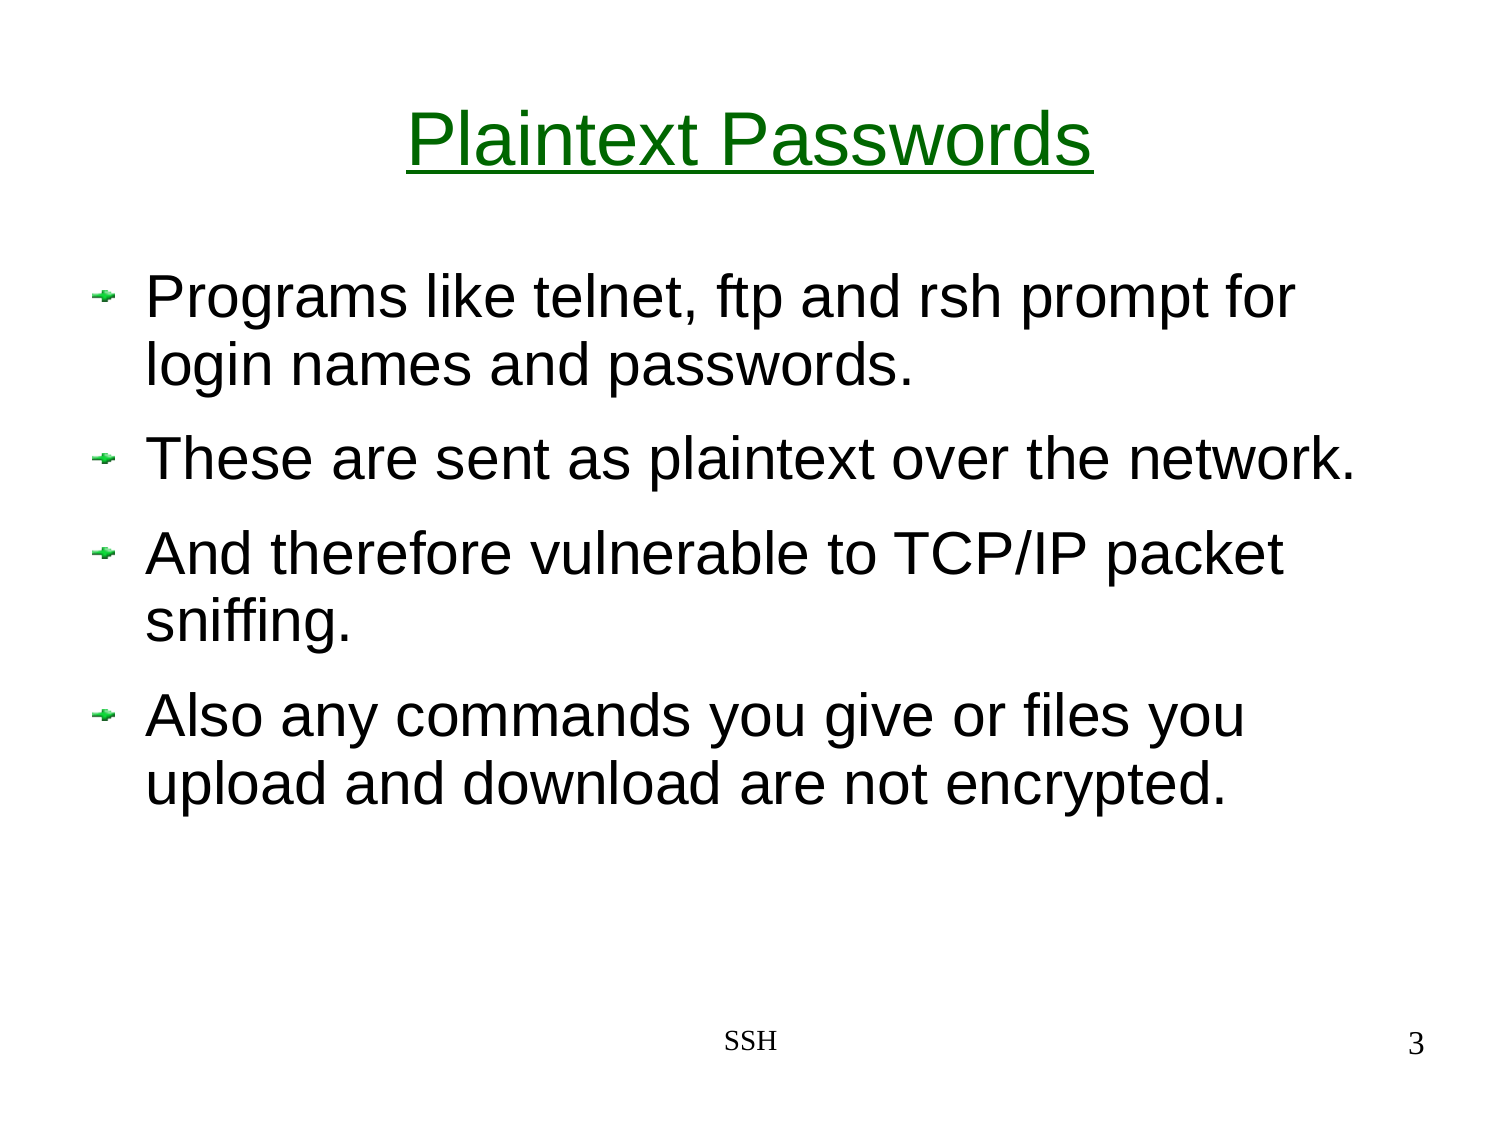

# Plaintext Passwords
Programs like telnet, ftp and rsh prompt for login names and passwords.
These are sent as plaintext over the network.
And therefore vulnerable to TCP/IP packet sniffing.
Also any commands you give or files you upload and download are not encrypted.
SSH
3